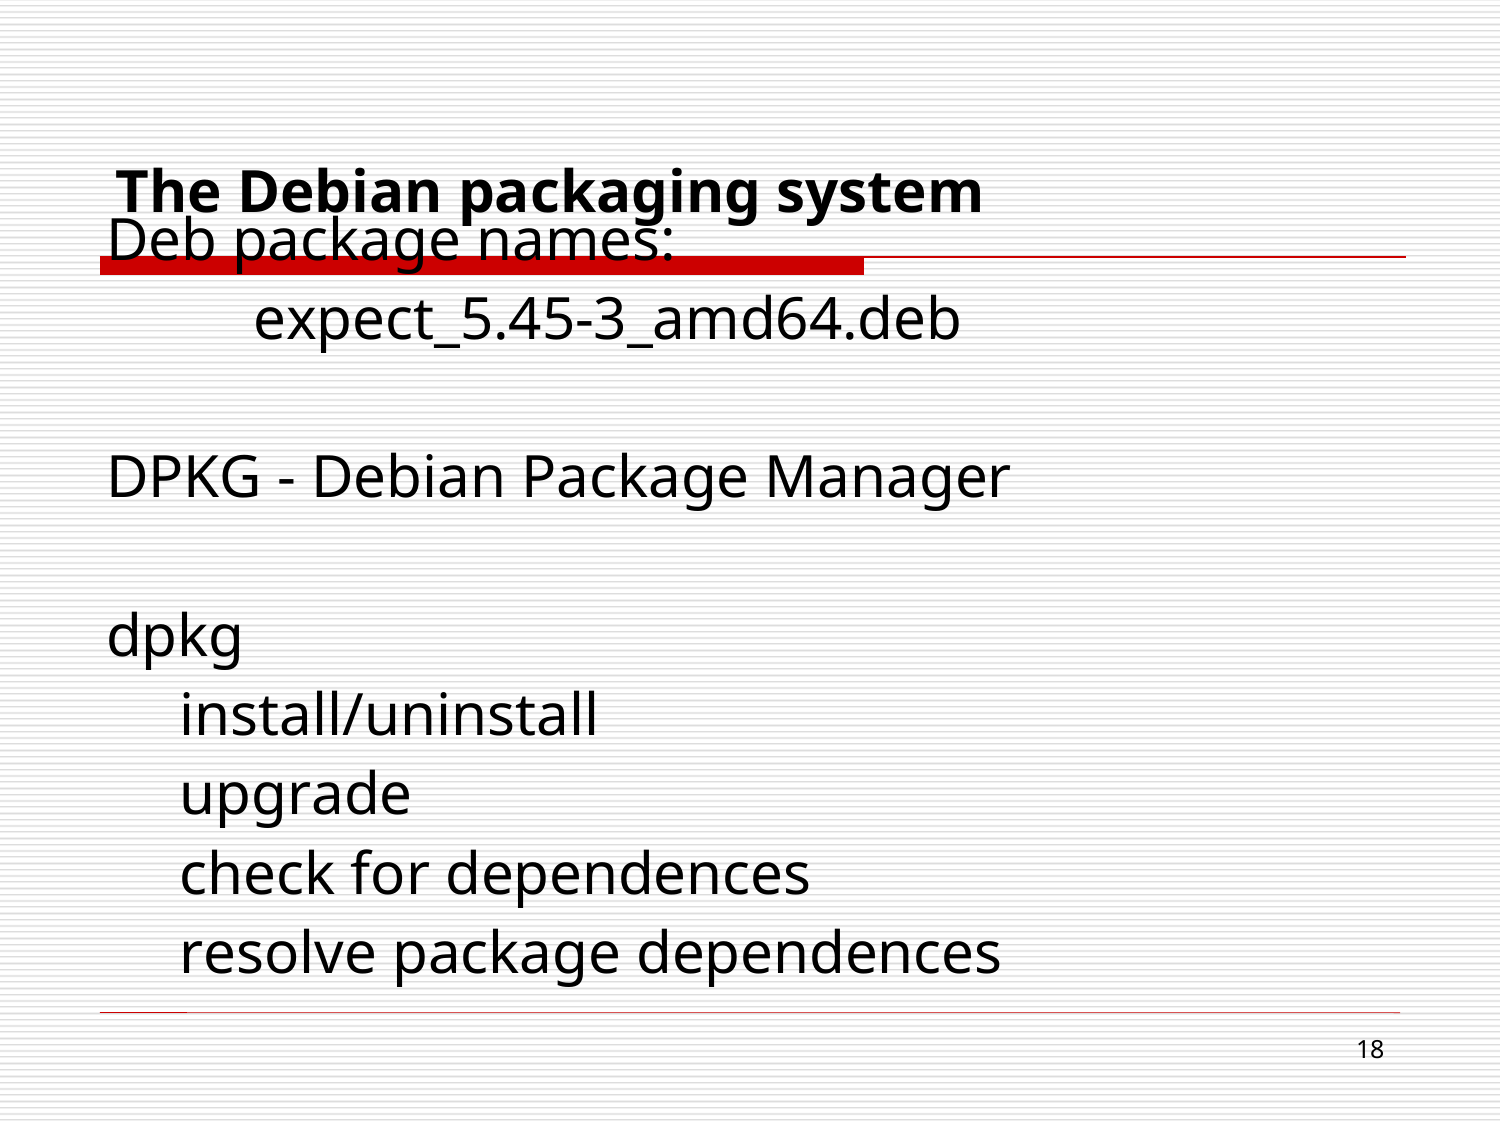

# The Debian packaging system
	Deb package names:
			expect_5.45-3_amd64.deb
	DPKG - Debian Package Manager
	dpkg
		install/uninstall
		upgrade
		check for dependences
		resolve package dependences
18